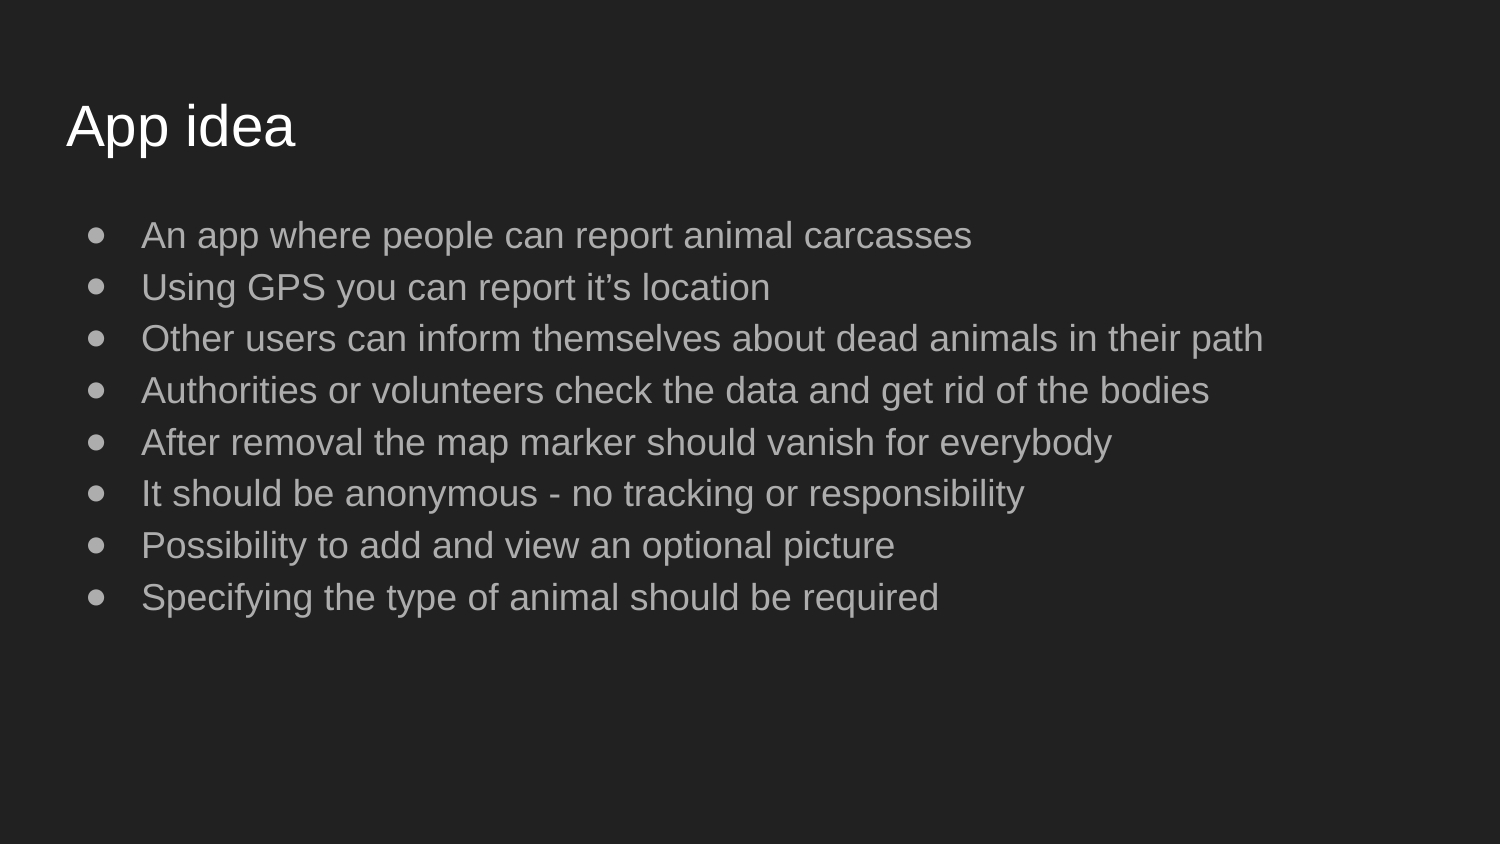

# App idea
An app where people can report animal carcasses
Using GPS you can report it’s location
Other users can inform themselves about dead animals in their path
Authorities or volunteers check the data and get rid of the bodies
After removal the map marker should vanish for everybody
It should be anonymous - no tracking or responsibility
Possibility to add and view an optional picture
Specifying the type of animal should be required